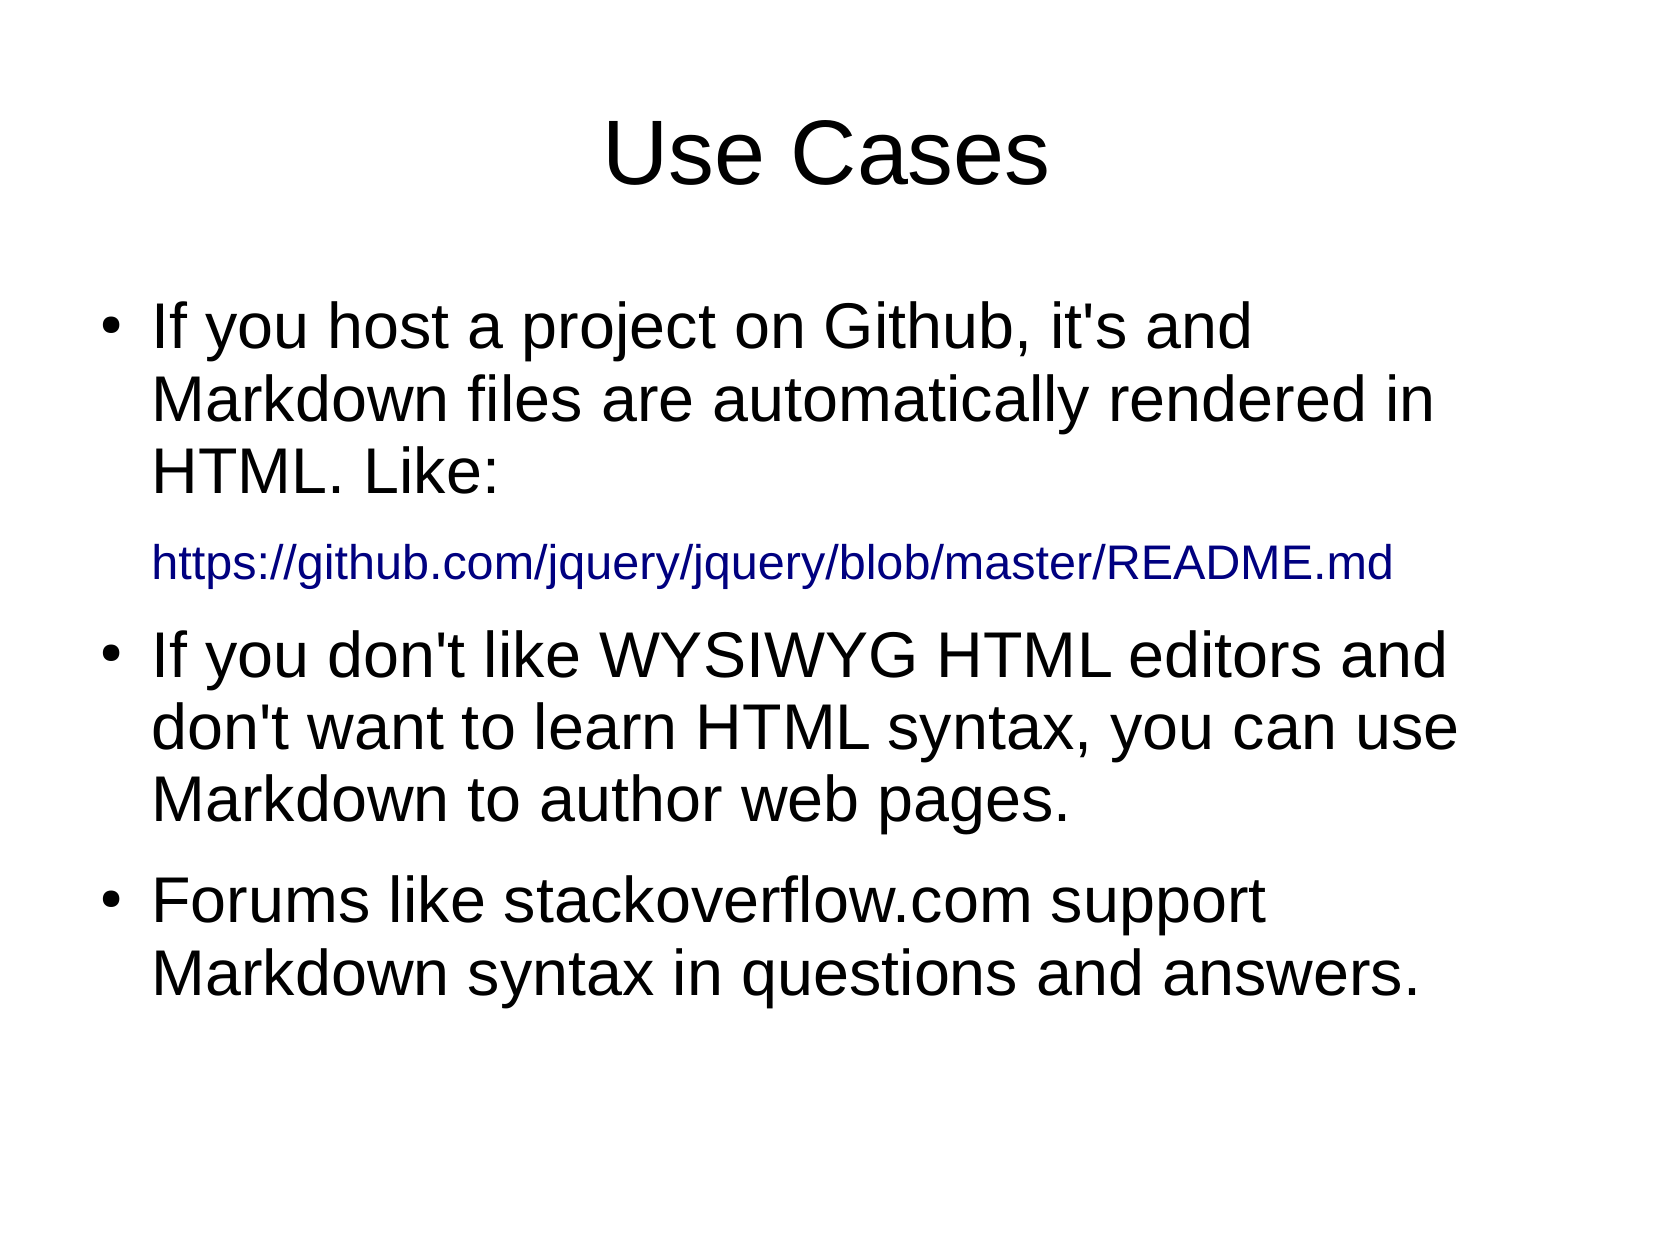

# Use Cases
If you host a project on Github, it's and Markdown files are automatically rendered in HTML. Like:
https://github.com/jquery/jquery/blob/master/README.md
If you don't like WYSIWYG HTML editors and don't want to learn HTML syntax, you can use Markdown to author web pages.
Forums like stackoverflow.com support Markdown syntax in questions and answers.